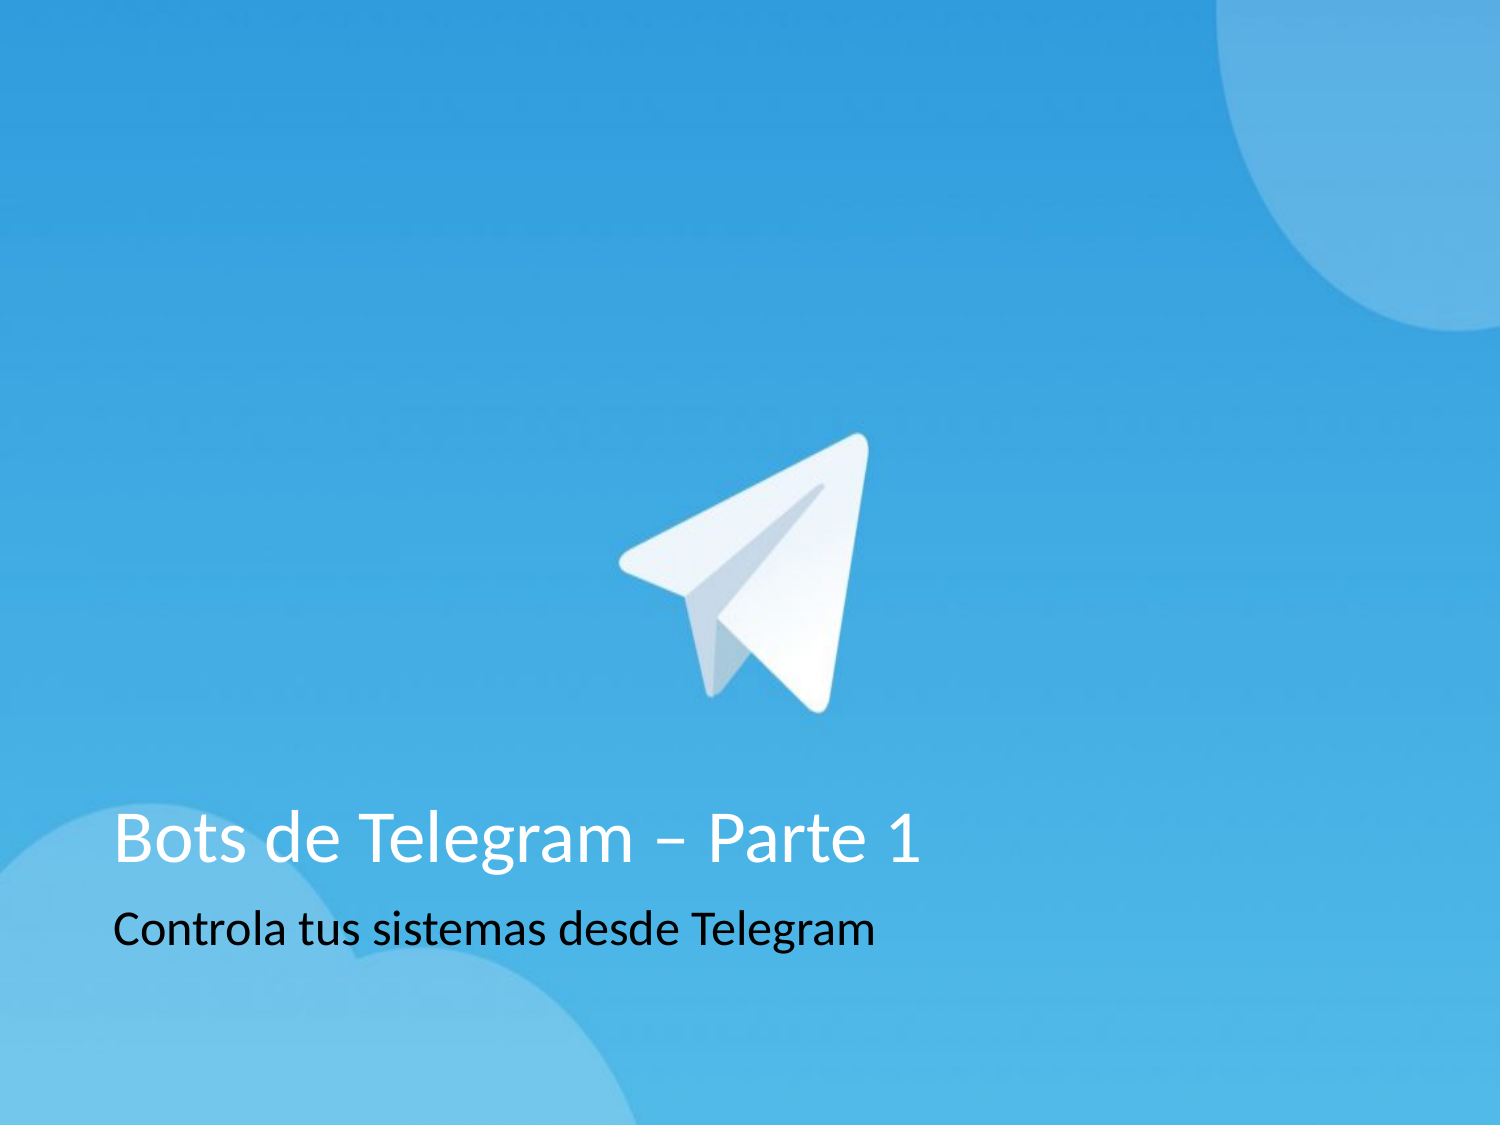

Bots de Telegram – Parte 1
Controla tus sistemas desde Telegram